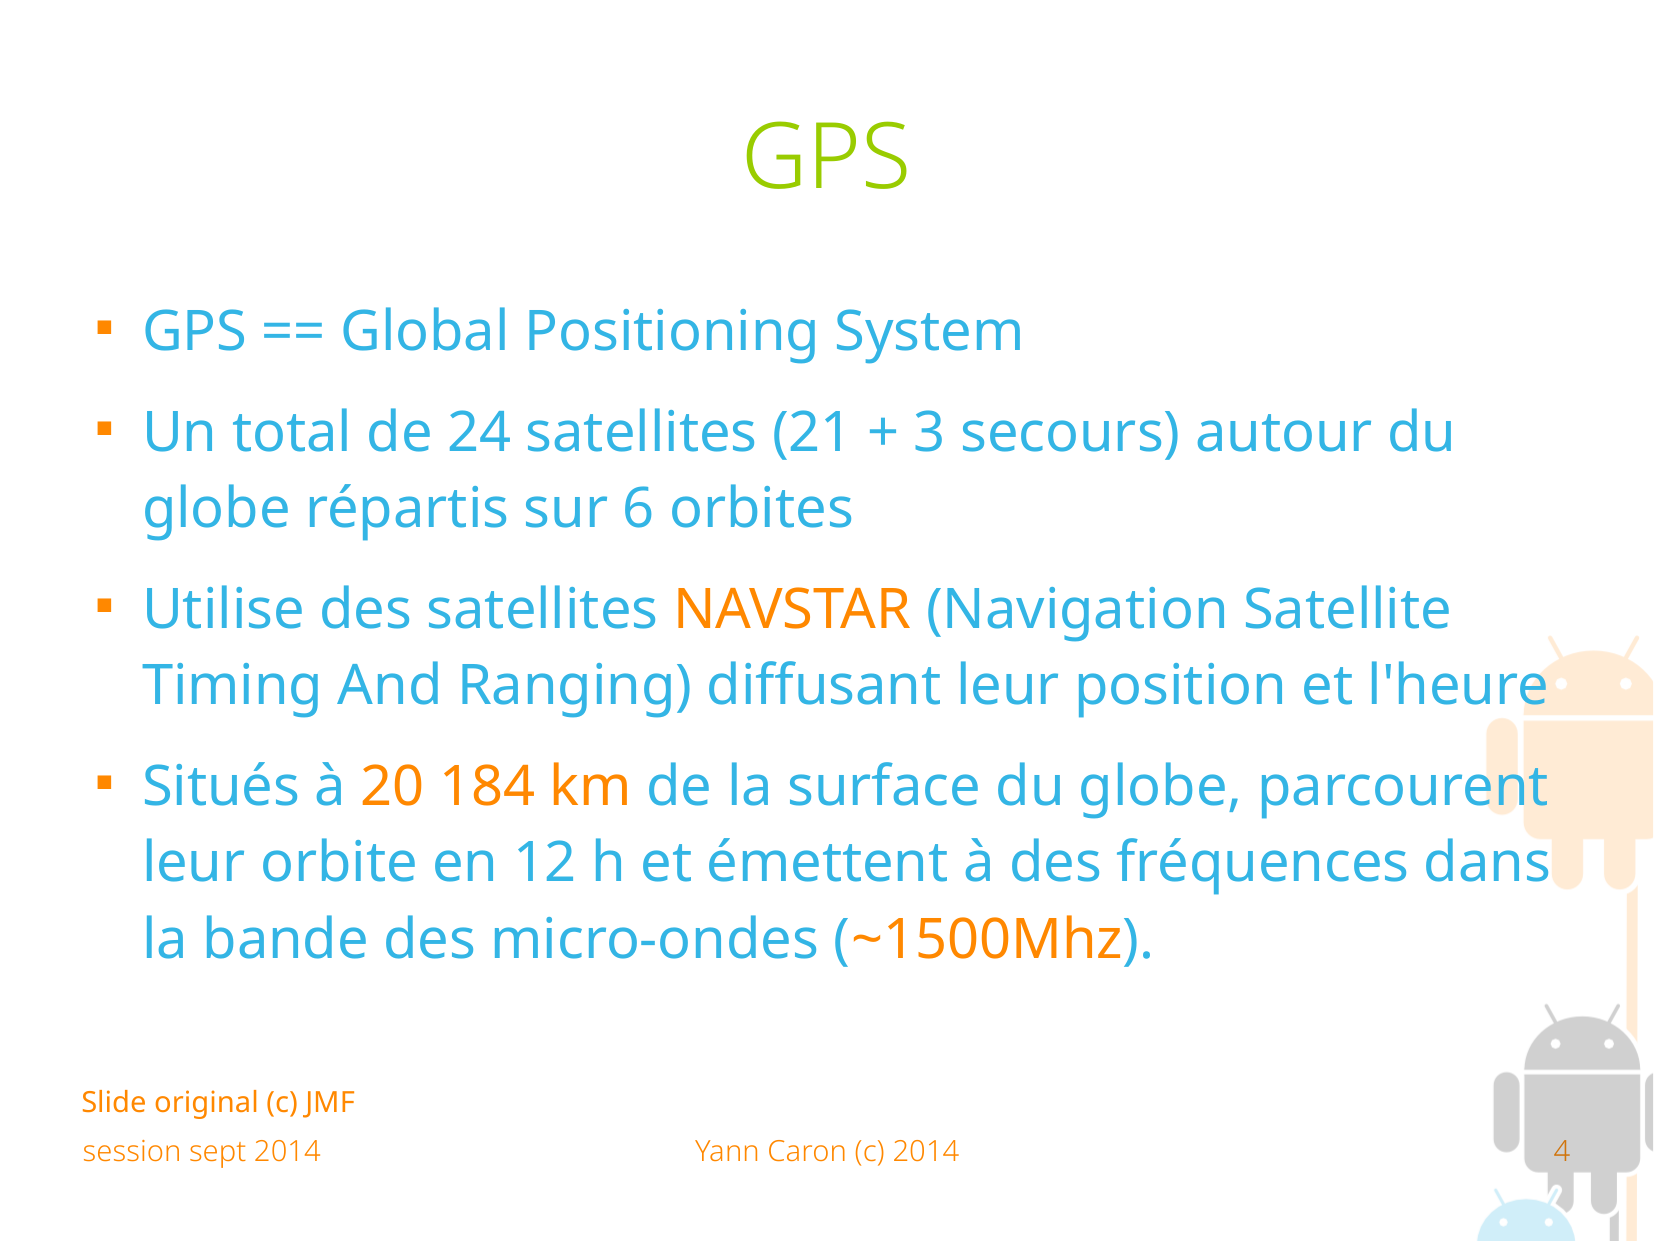

# GPS
GPS == Global Positioning System
Un total de 24 satellites (21 + 3 secours) autour du globe répartis sur 6 orbites
Utilise des satellites NAVSTAR (Navigation Satellite Timing And Ranging) diffusant leur position et l'heure
Situés à 20 184 km de la surface du globe, parcourent leur orbite en 12 h et émettent à des fréquences dans la bande des micro-ondes (~1500Mhz).
Slide original (c) JMF
session sept 2014
Yann Caron (c) 2014
4